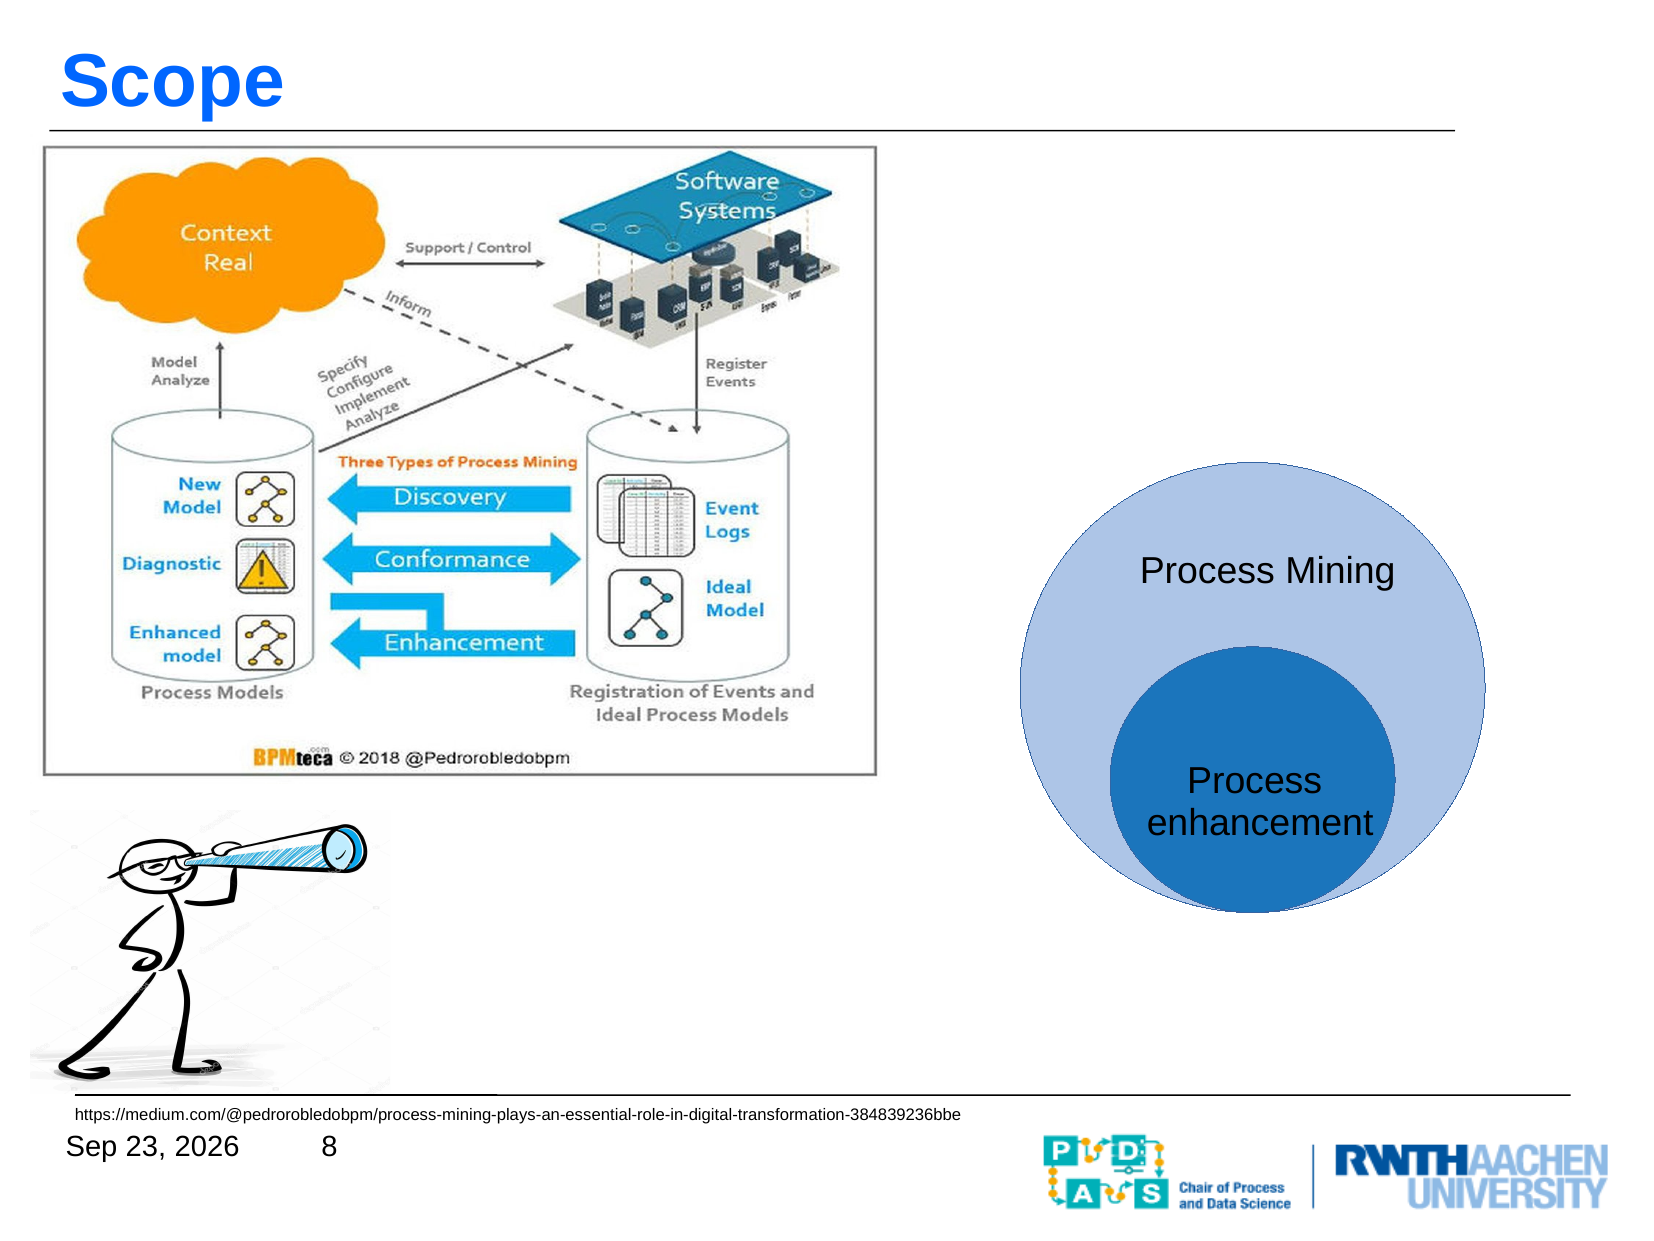

# Scope
Process Mining
Process
enhancement
https://medium.com/@pedrorobledobpm/process-mining-plays-an-essential-role-in-digital-transformation-384839236bbe